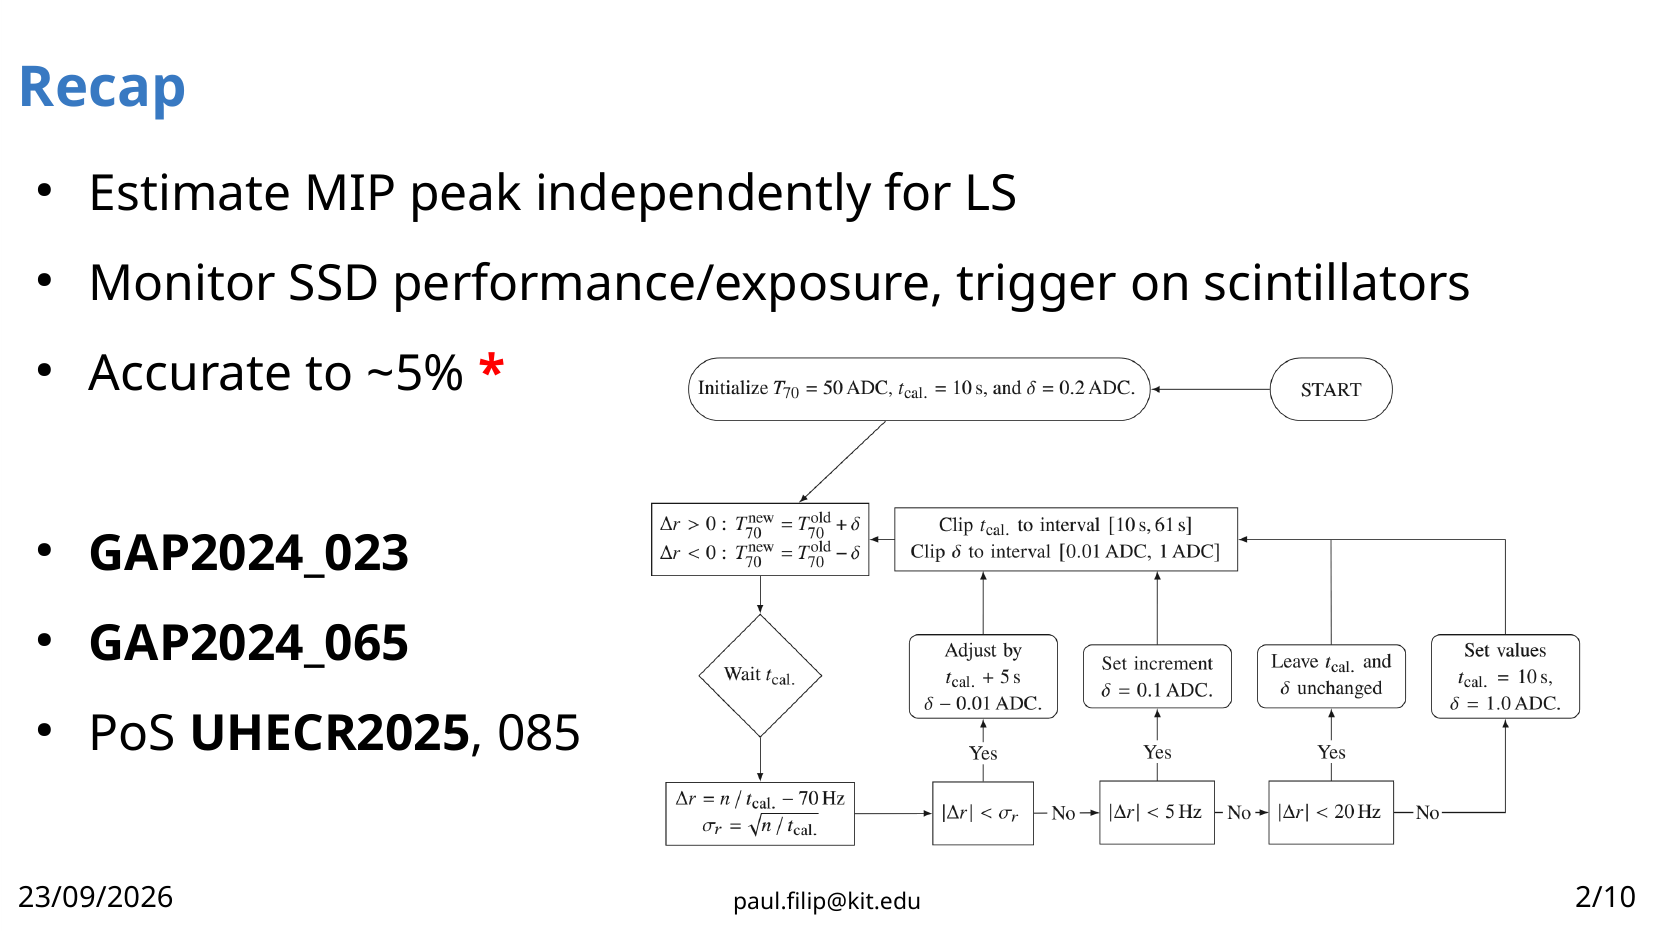

# Recap
Estimate MIP peak independently for LS
Monitor SSD performance/exposure, trigger on scintillators
Accurate to ~5% *
GAP2024_023
GAP2024_065
PoS UHECR2025, 085
paul.filip@kit.edu
2